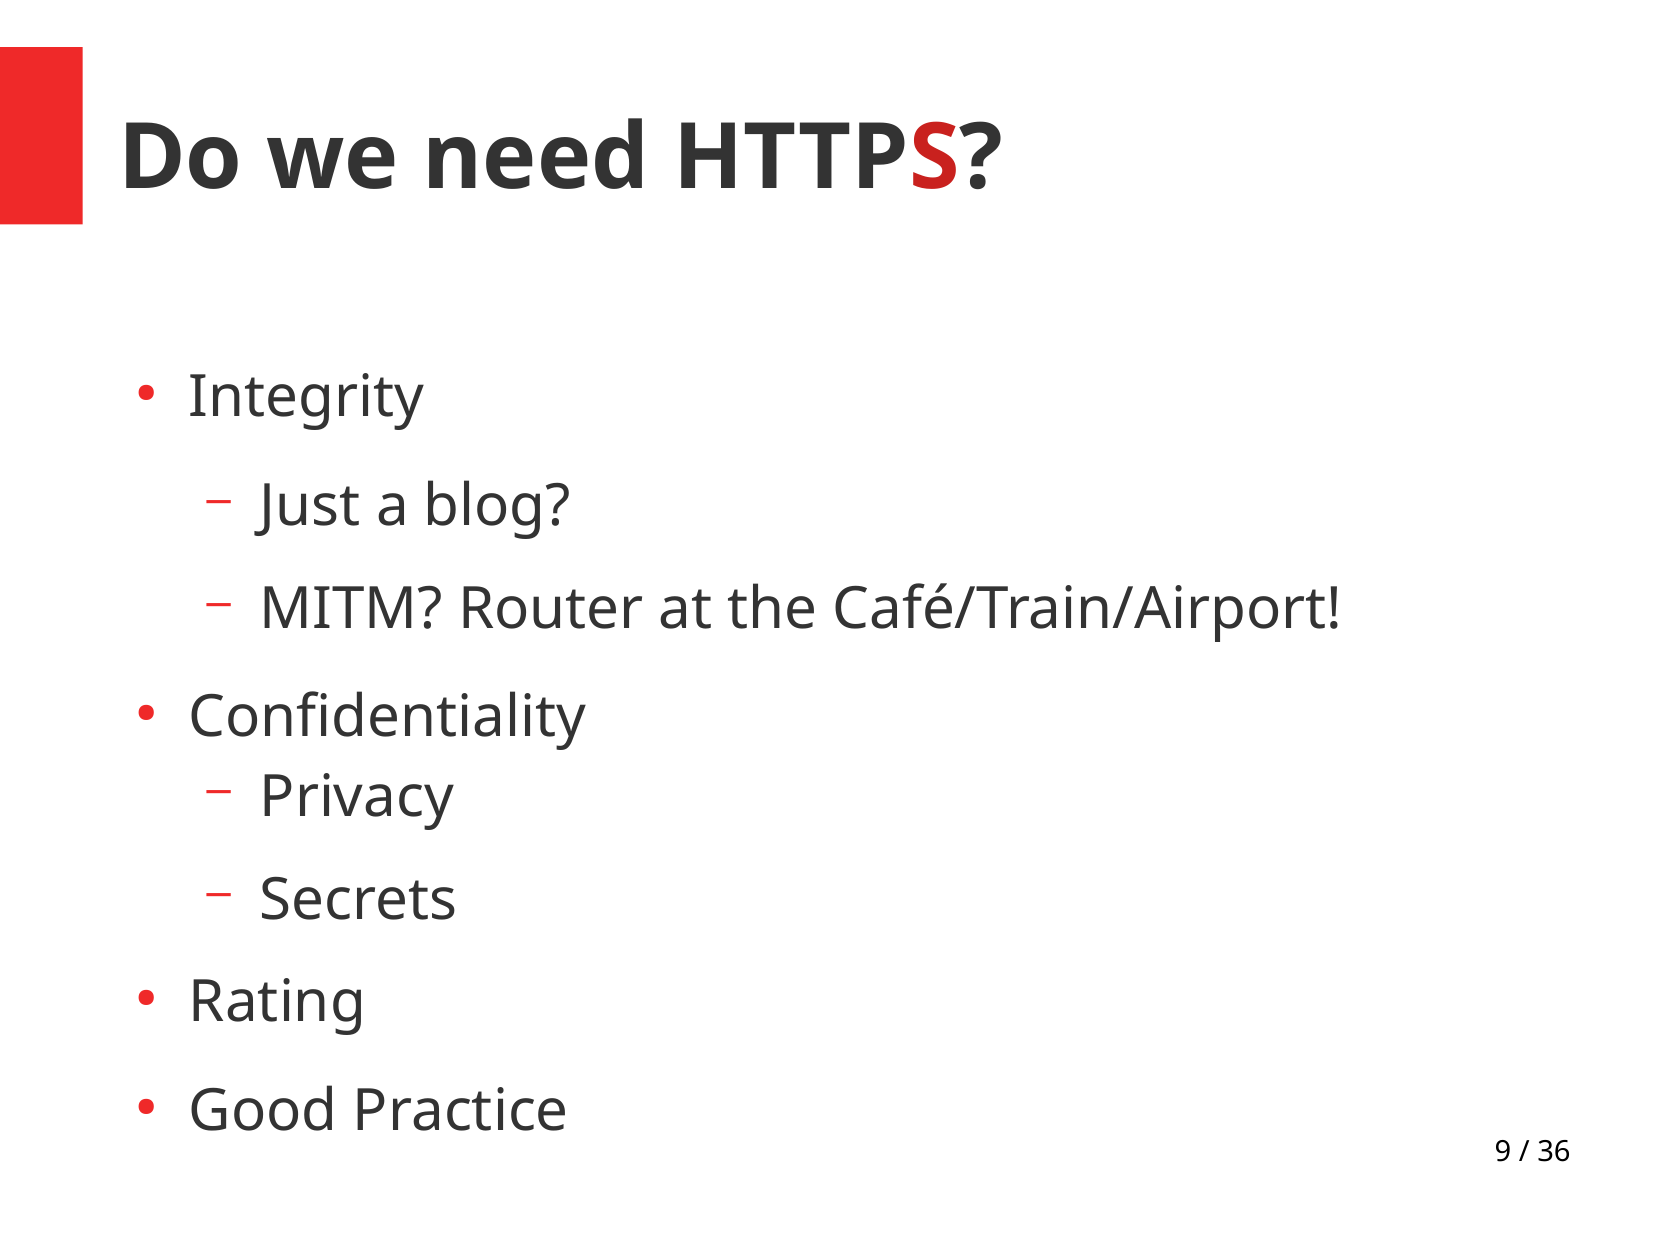

# Do we need HTTPS?
Integrity
Just a blog?
MITM? Router at the Café/Train/Airport!
Confidentiality
Privacy
Secrets
Rating
Good Practice
9